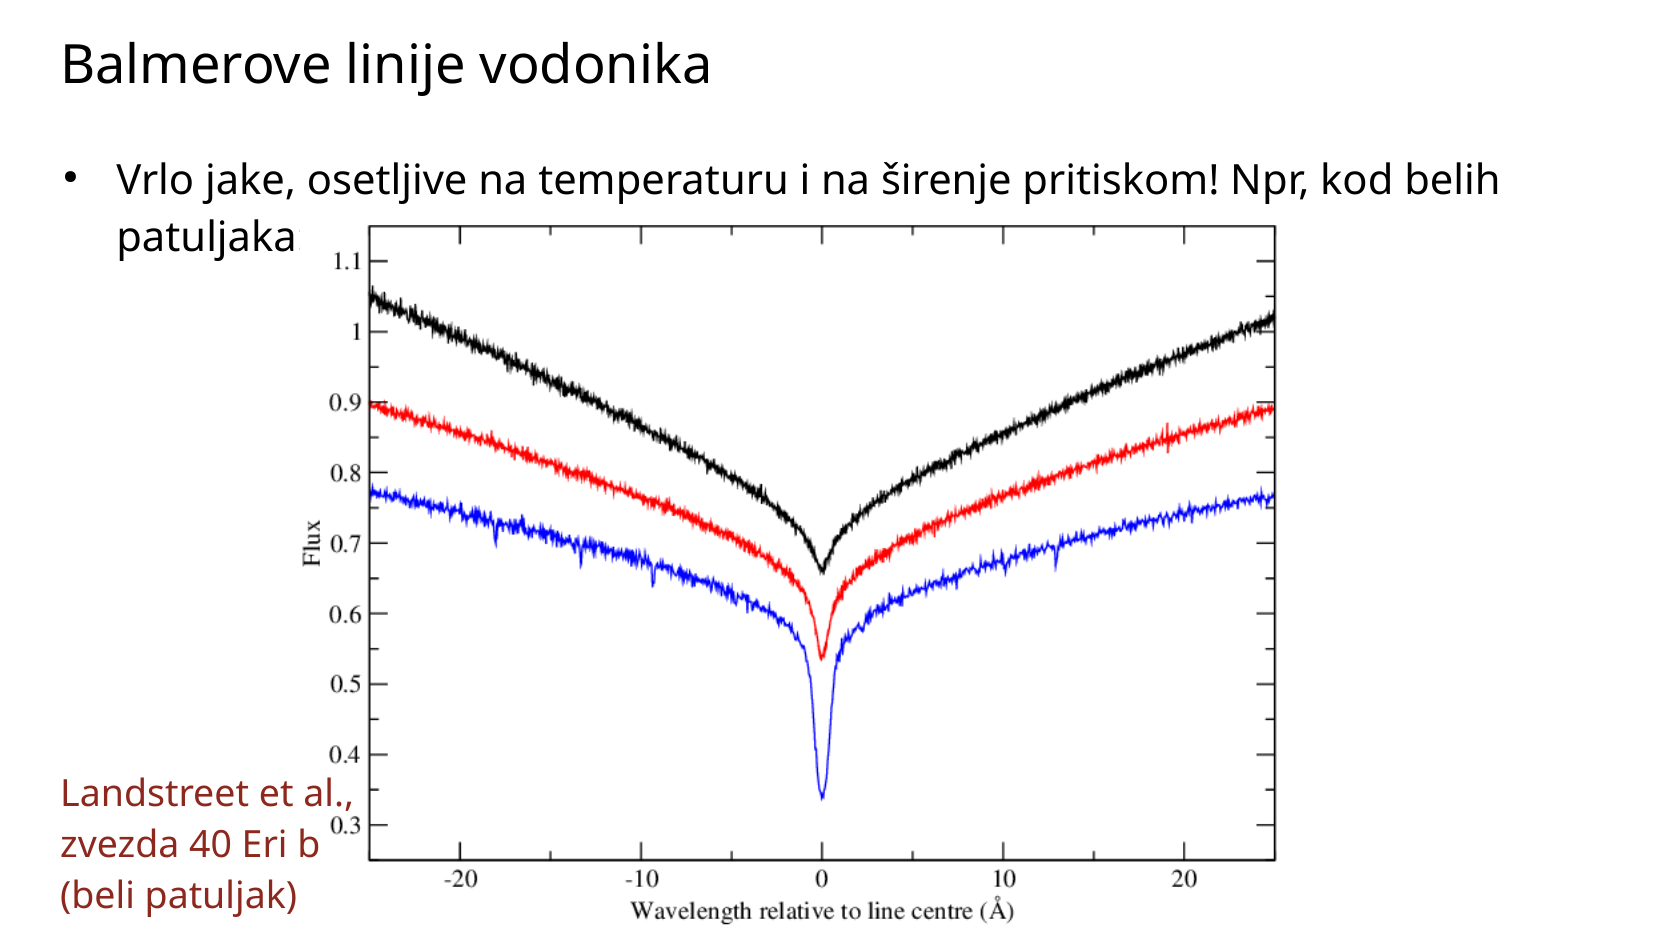

# Balmerove linije vodonika
Vrlo jake, osetljive na temperaturu i na širenje pritiskom! Npr, kod belih patuljaka:
Landstreet et al., zvezda 40 Eri b (beli patuljak)